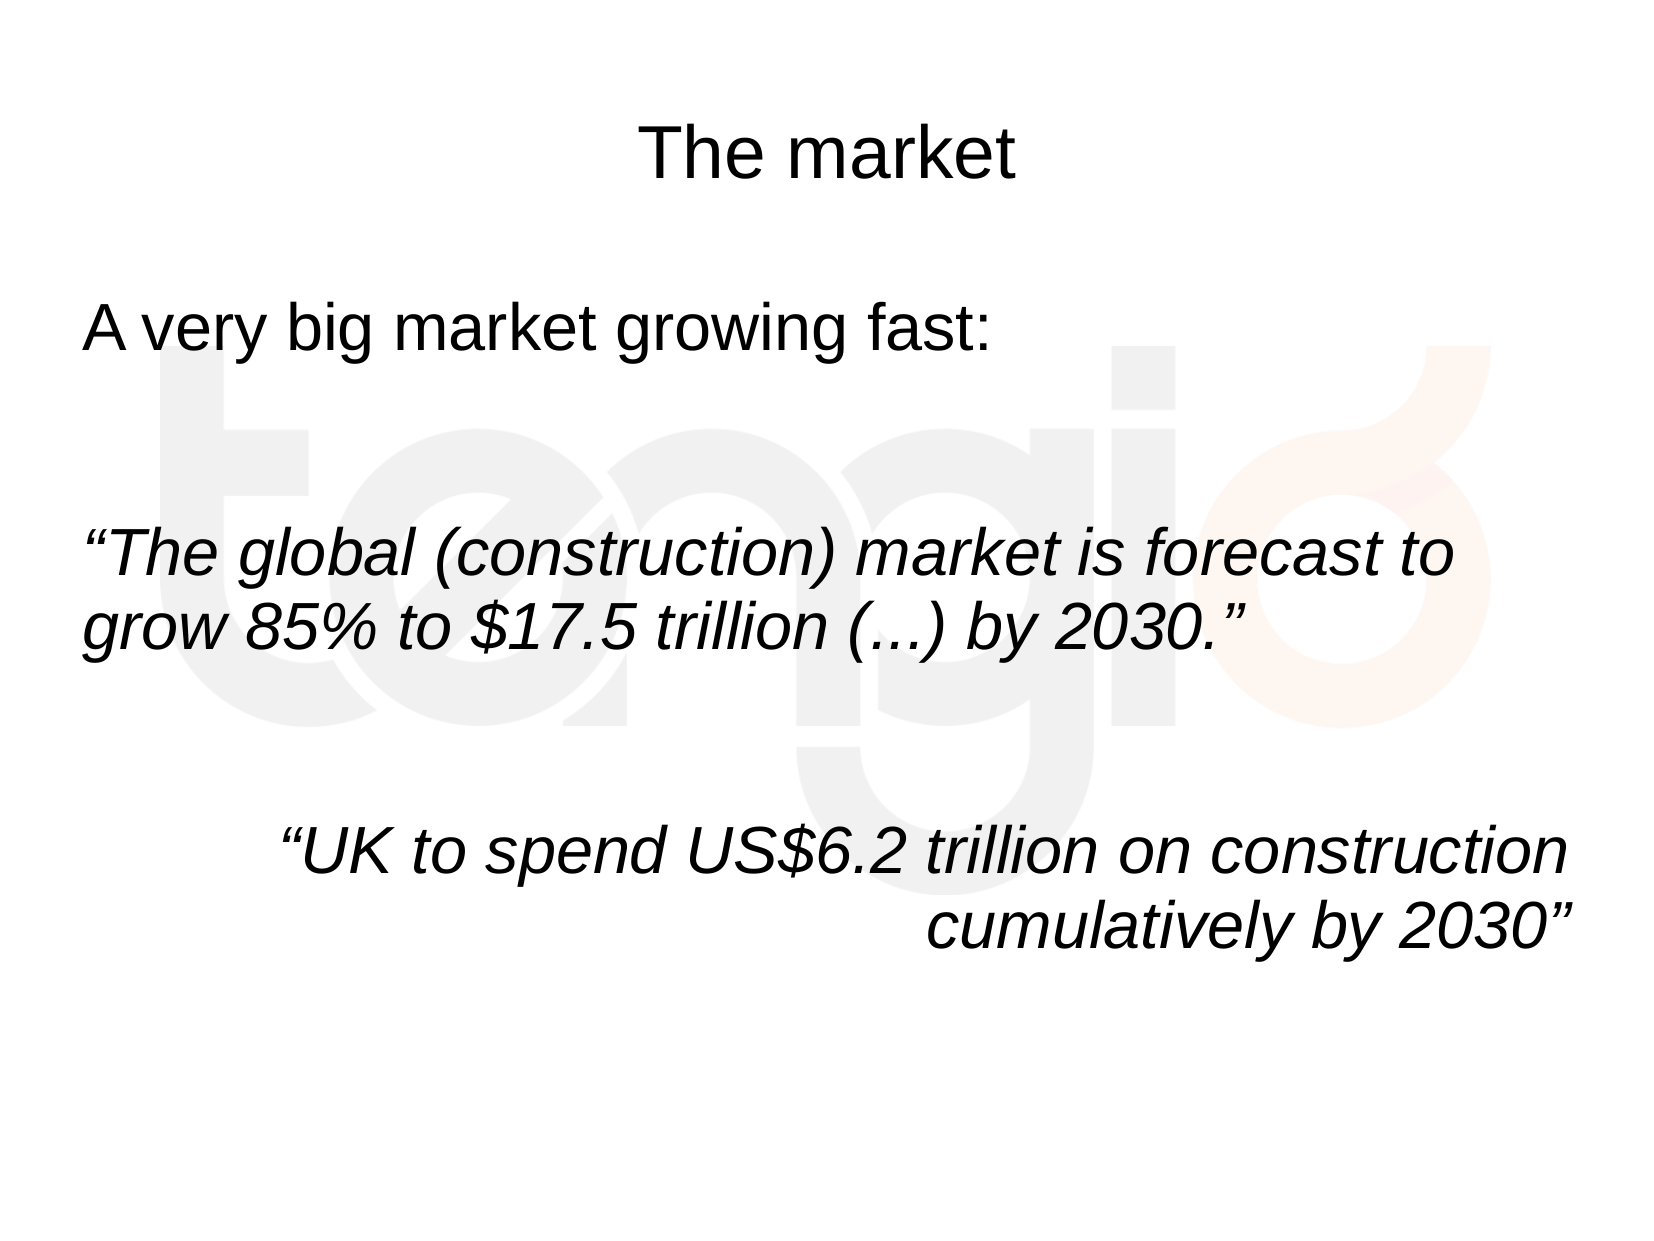

# The market
A very big market growing fast:
“The global (construction) market is forecast to grow 85% to $17.5 trillion (...) by 2030.”
“UK to spend US$6.2 trillion on construction cumulatively by 2030”